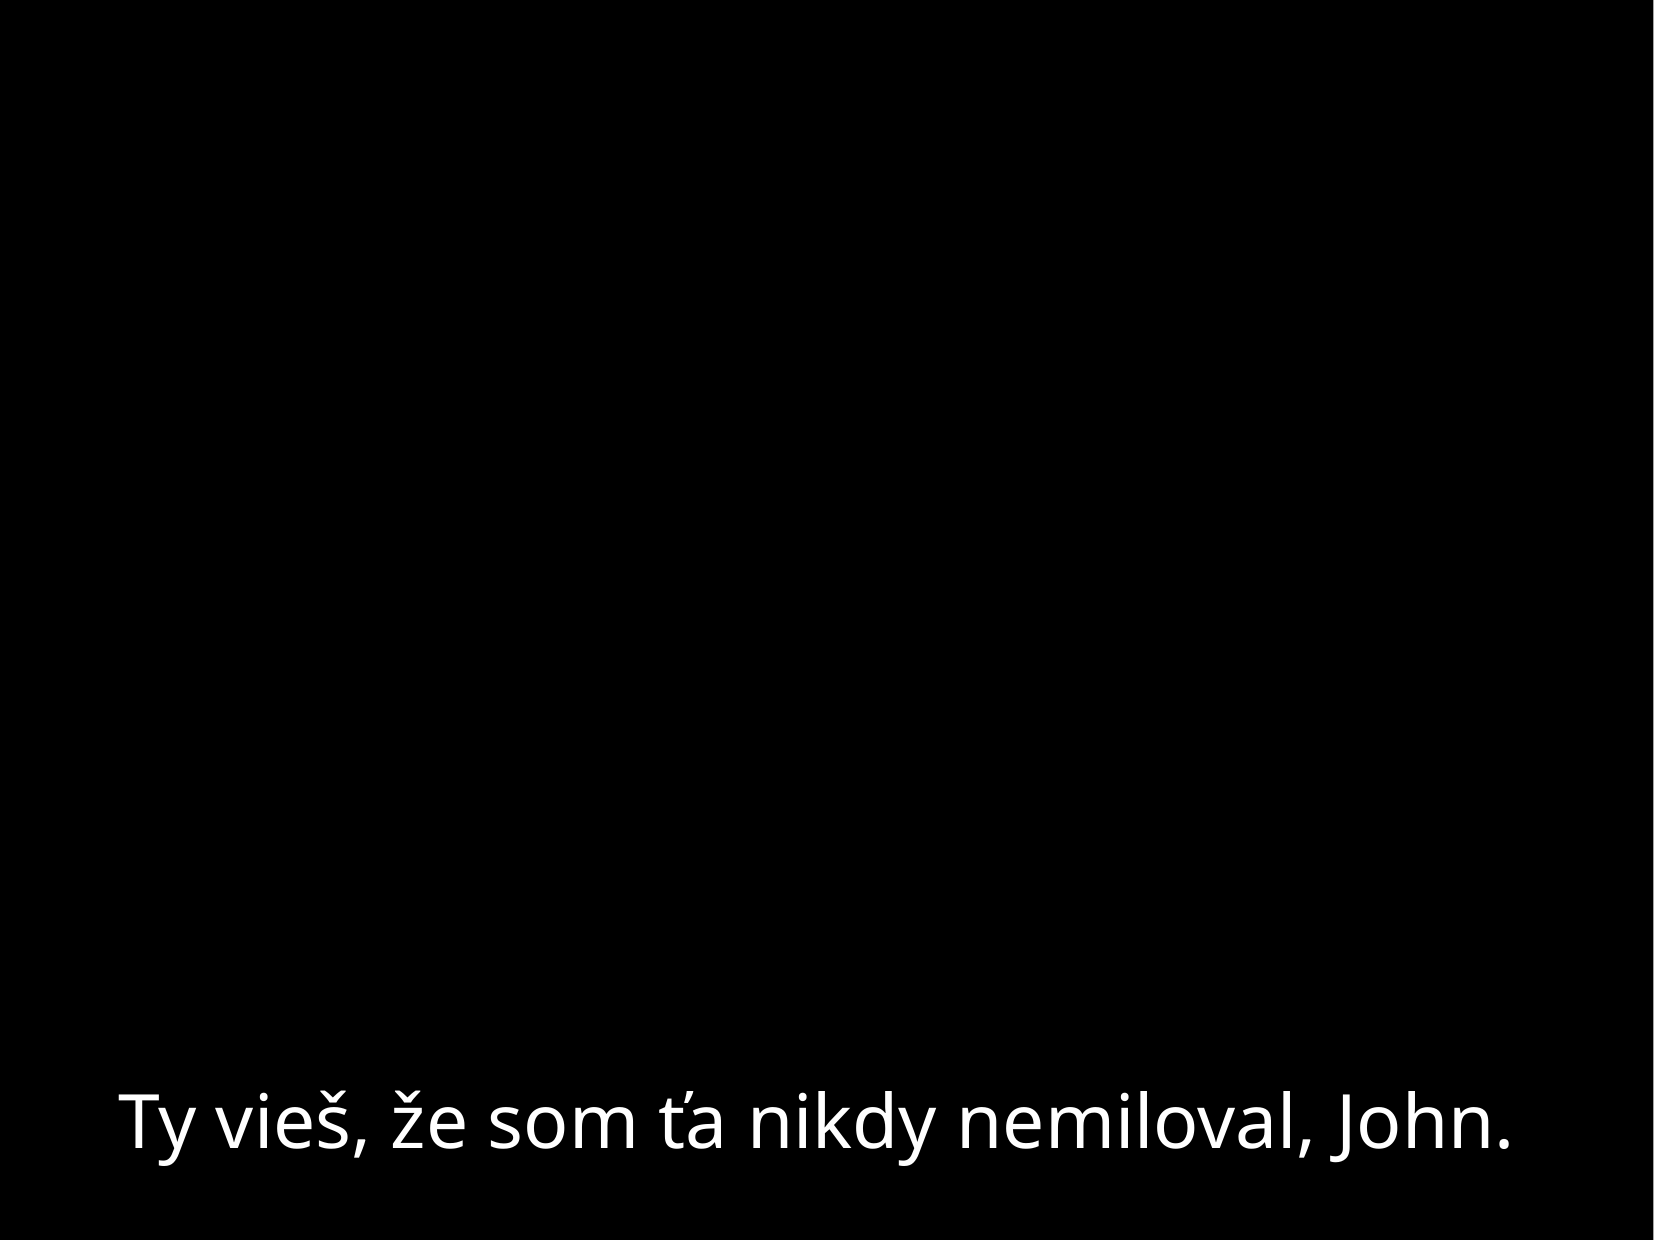

# Ty vieš, že som ťa nikdy nemiloval, John.